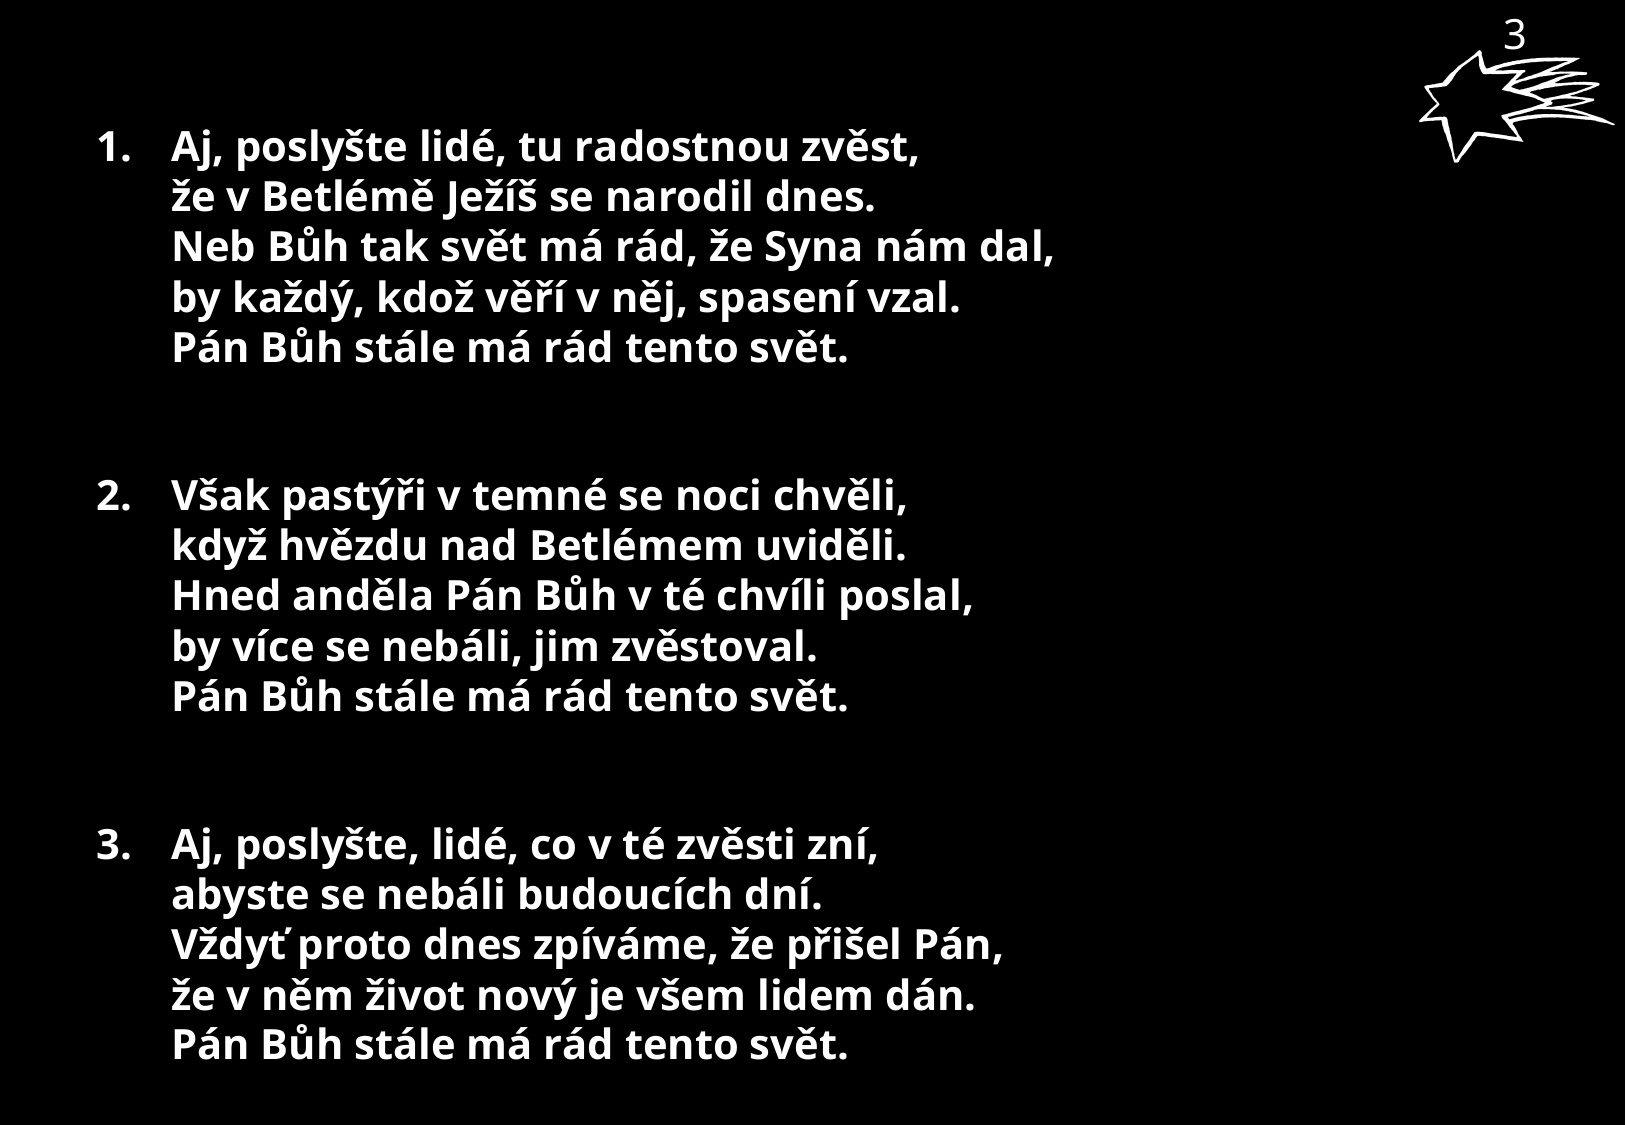

3
# Aj, poslyšte lidé, tu radostnou zvěst, že v Betlémě Ježíš se narodil dnes. Neb Bůh tak svět má rád, že Syna nám dal, by každý, kdož věří v něj, spasení vzal. Pán Bůh stále má rád tento svět.
Však pastýři v temné se noci chvěli,
když hvězdu nad Betlémem uviděli.
Hned anděla Pán Bůh v té chvíli poslal,
by více se nebáli, jim zvěstoval.
Pán Bůh stále má rád tento svět.
Aj, poslyšte, lidé, co v té zvěsti zní,
abyste se nebáli budoucích dní.
Vždyť proto dnes zpíváme, že přišel Pán,
že v něm život nový je všem lidem dán.
Pán Bůh stále má rád tento svět.